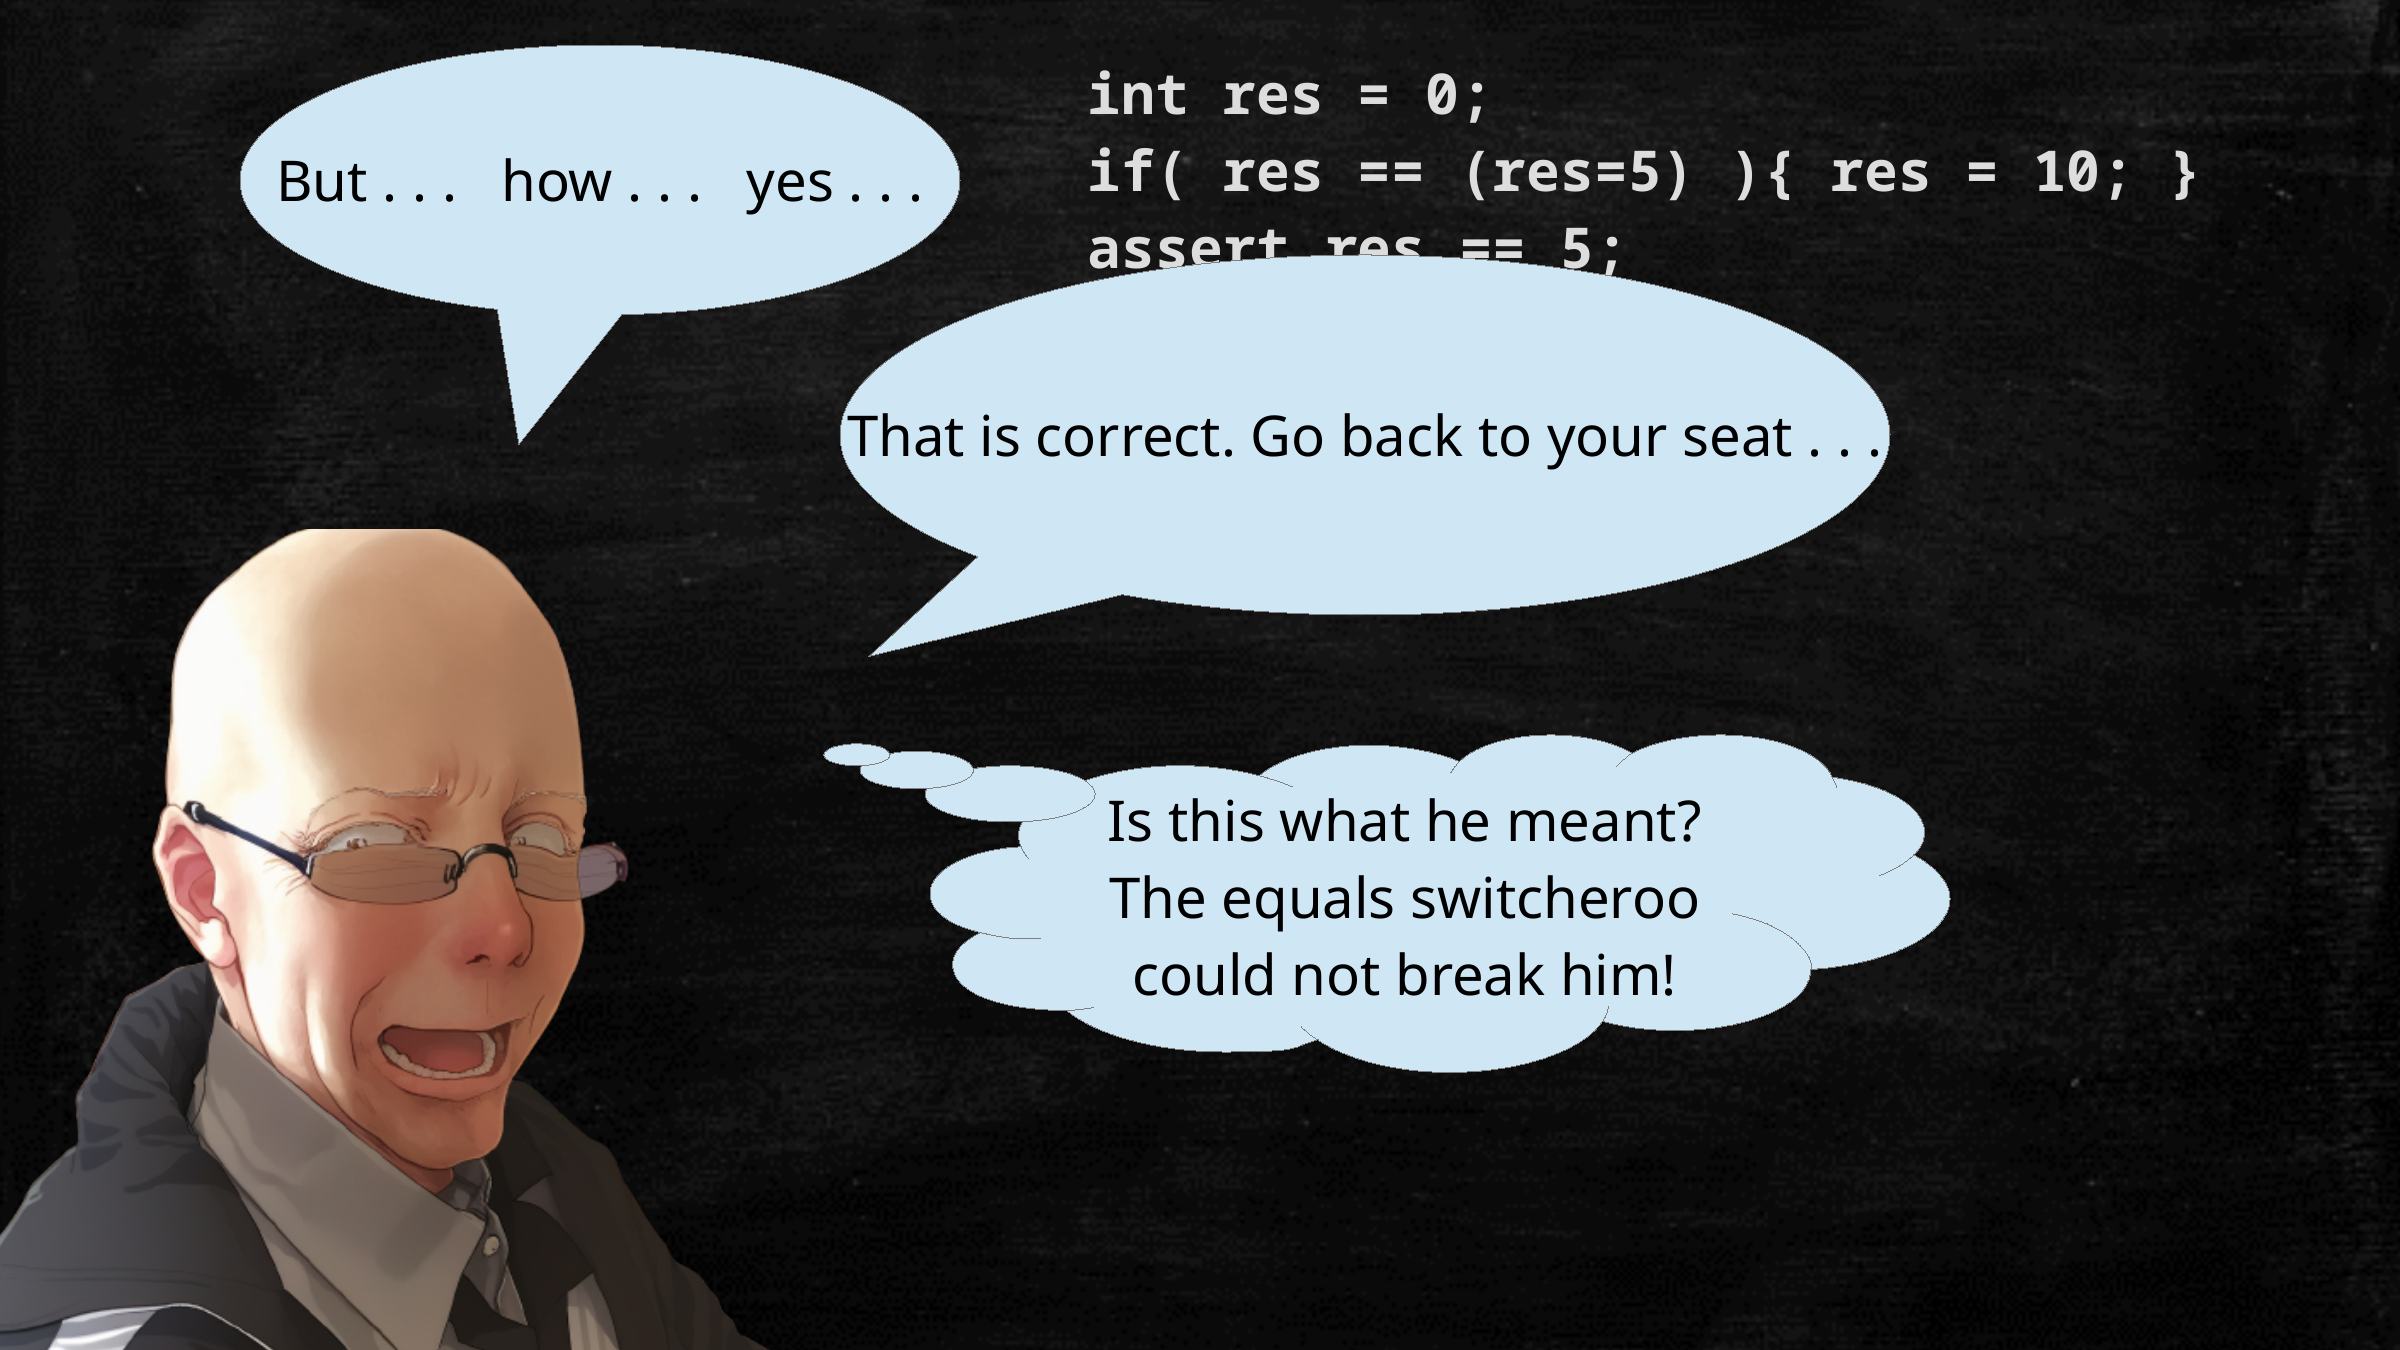

But . . . how . . . yes . . .
int res = 0;
if( res == (res=5) ){ res = 10; }
assert res == 5;
That is correct. Go back to your seat . . .
Is this what he meant?
The equals switcheroo
could not break him!